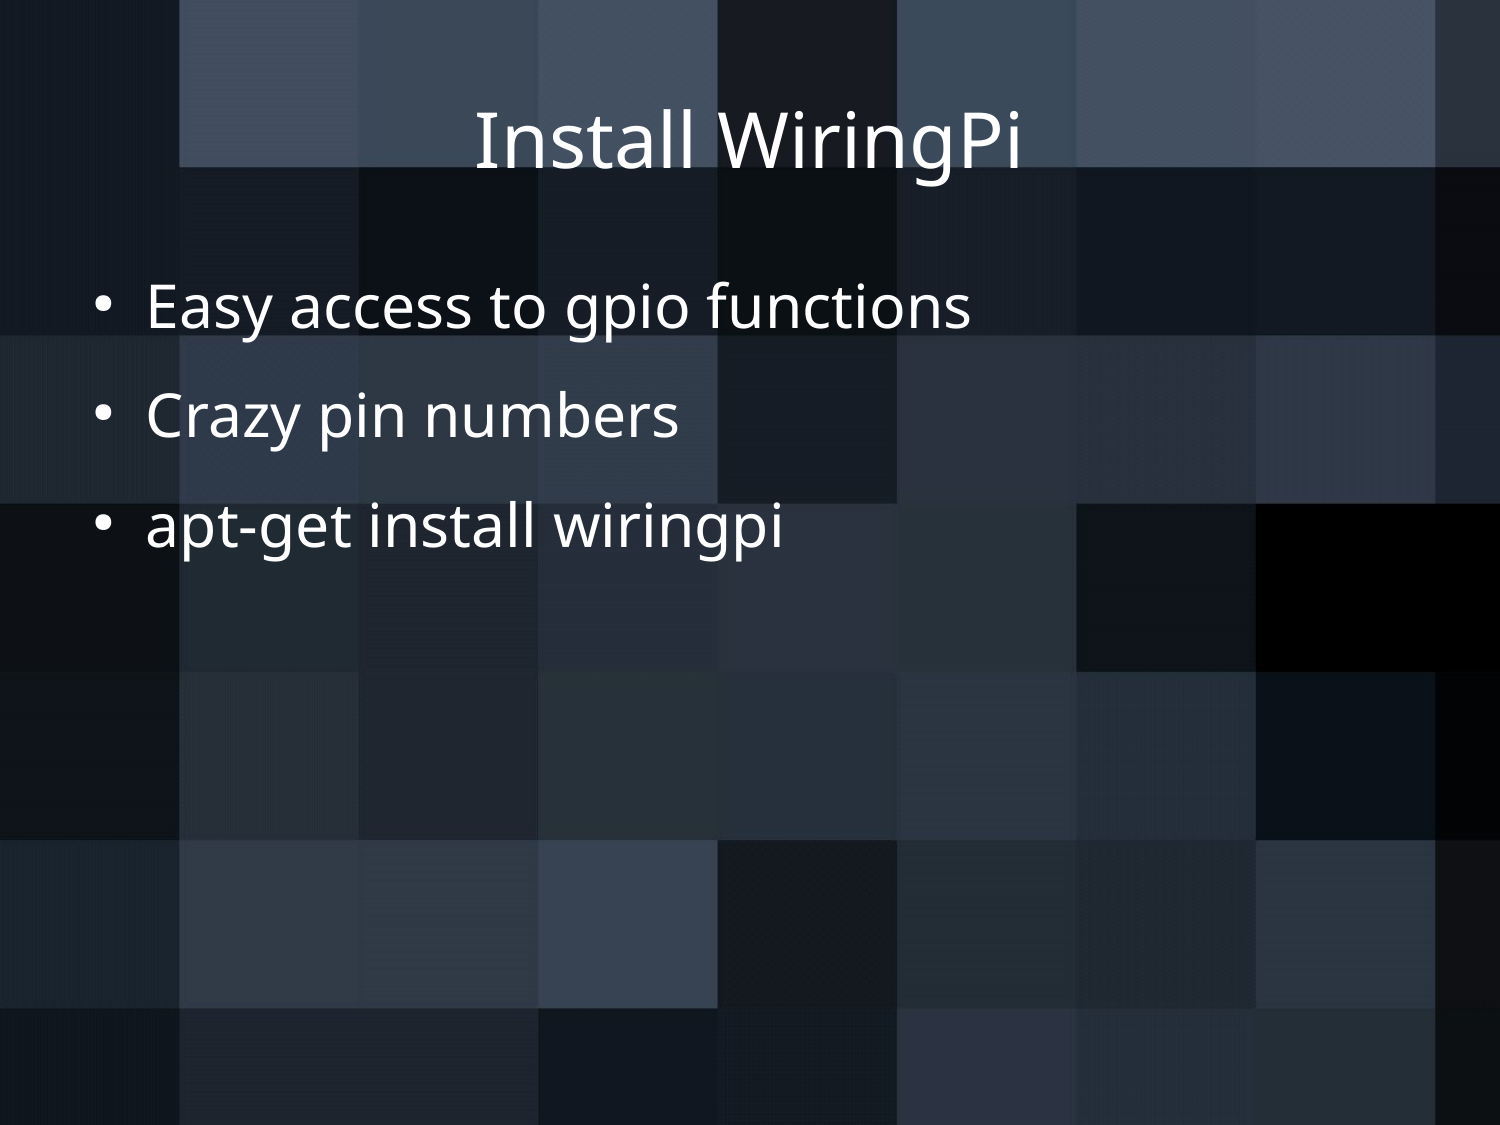

# Install WiringPi
Easy access to gpio functions
Crazy pin numbers
apt-get install wiringpi